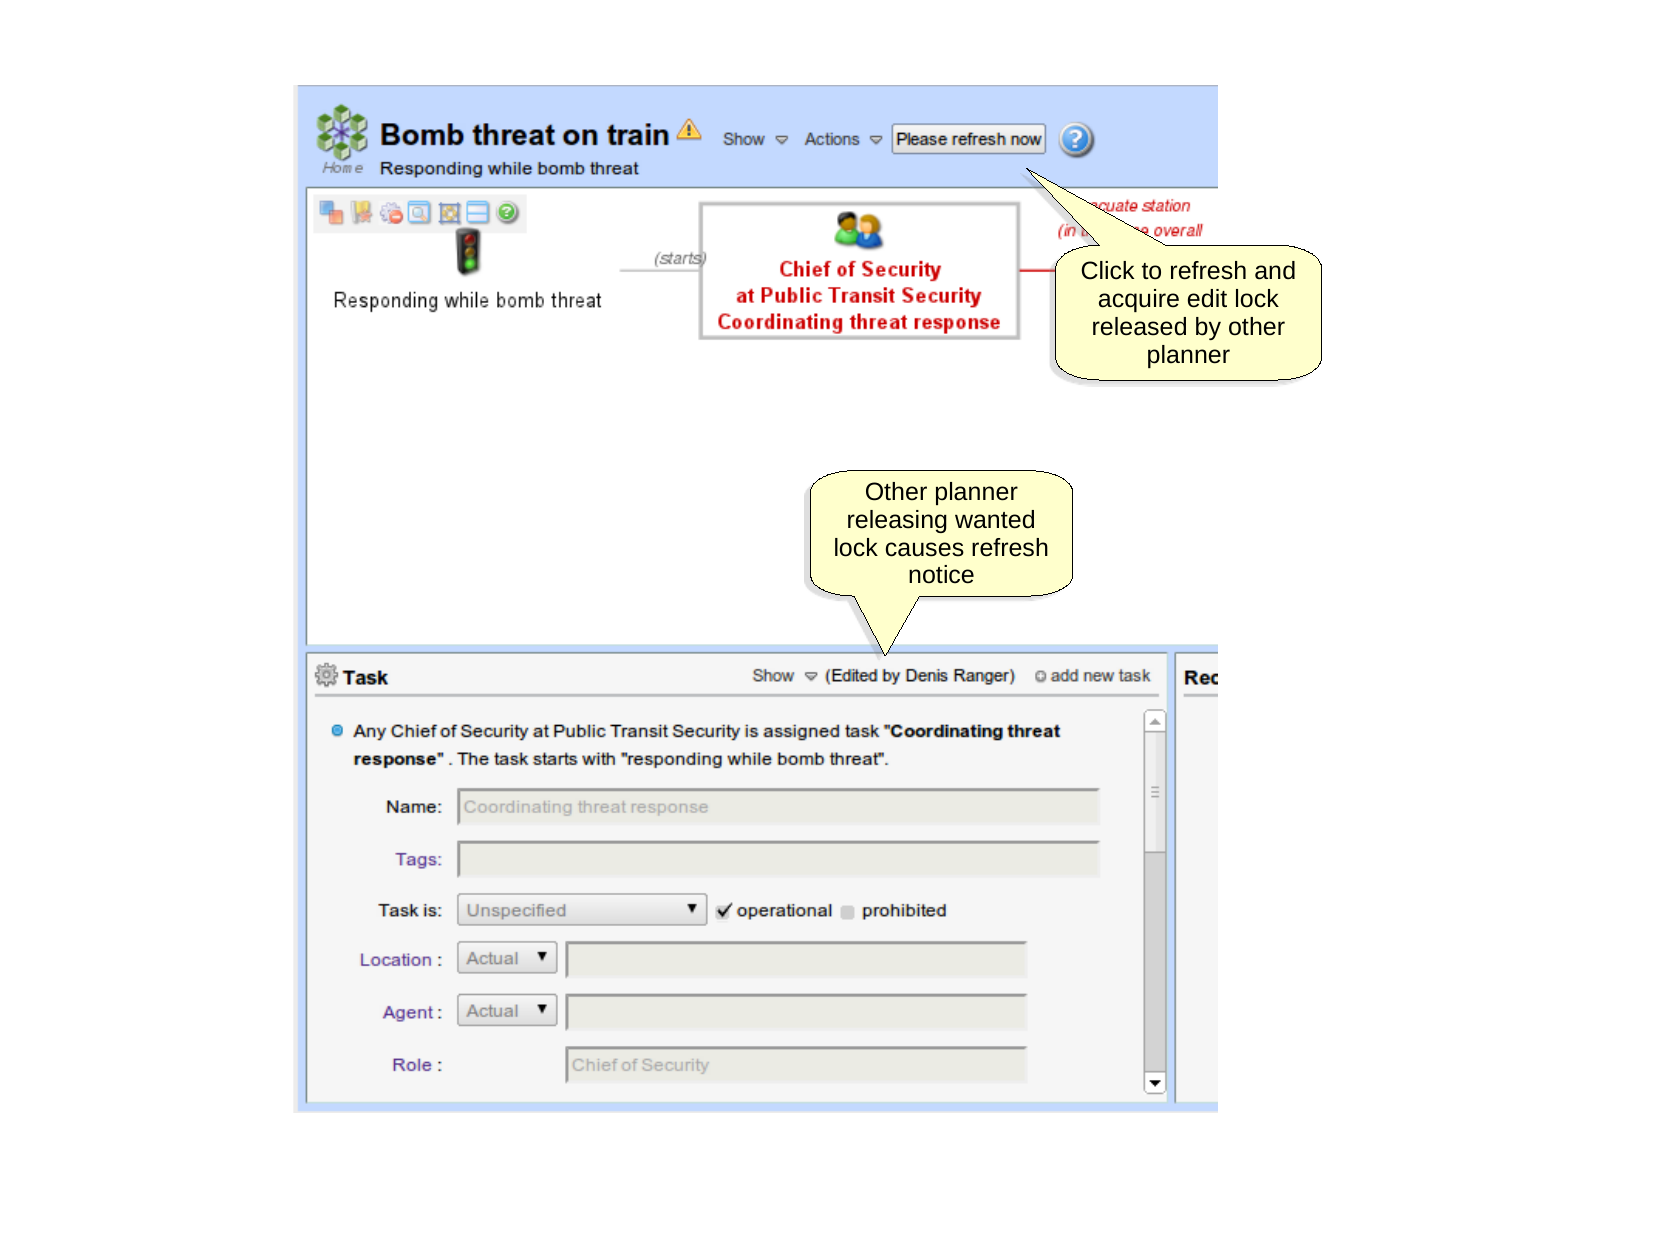

Click to refresh and acquire edit lock released by other planner
Other planner releasing wanted lock causes refresh notice